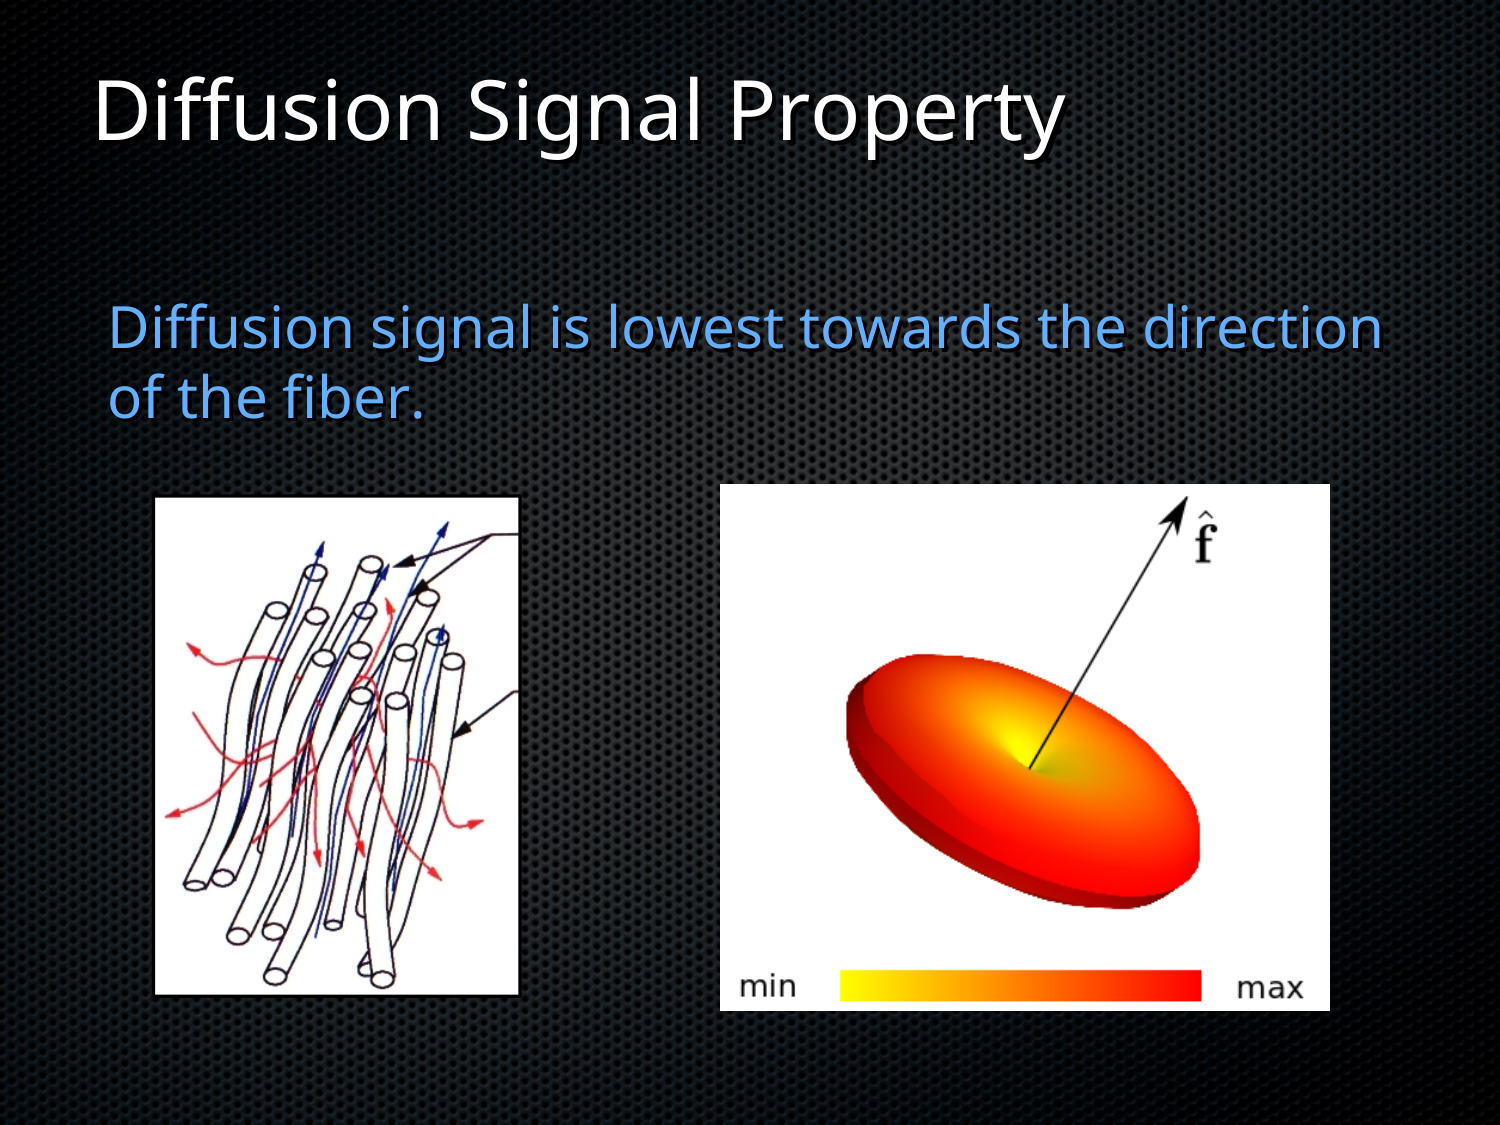

# Diffusion Signal Property
Diffusion signal is lowest towards the direction of the fiber.